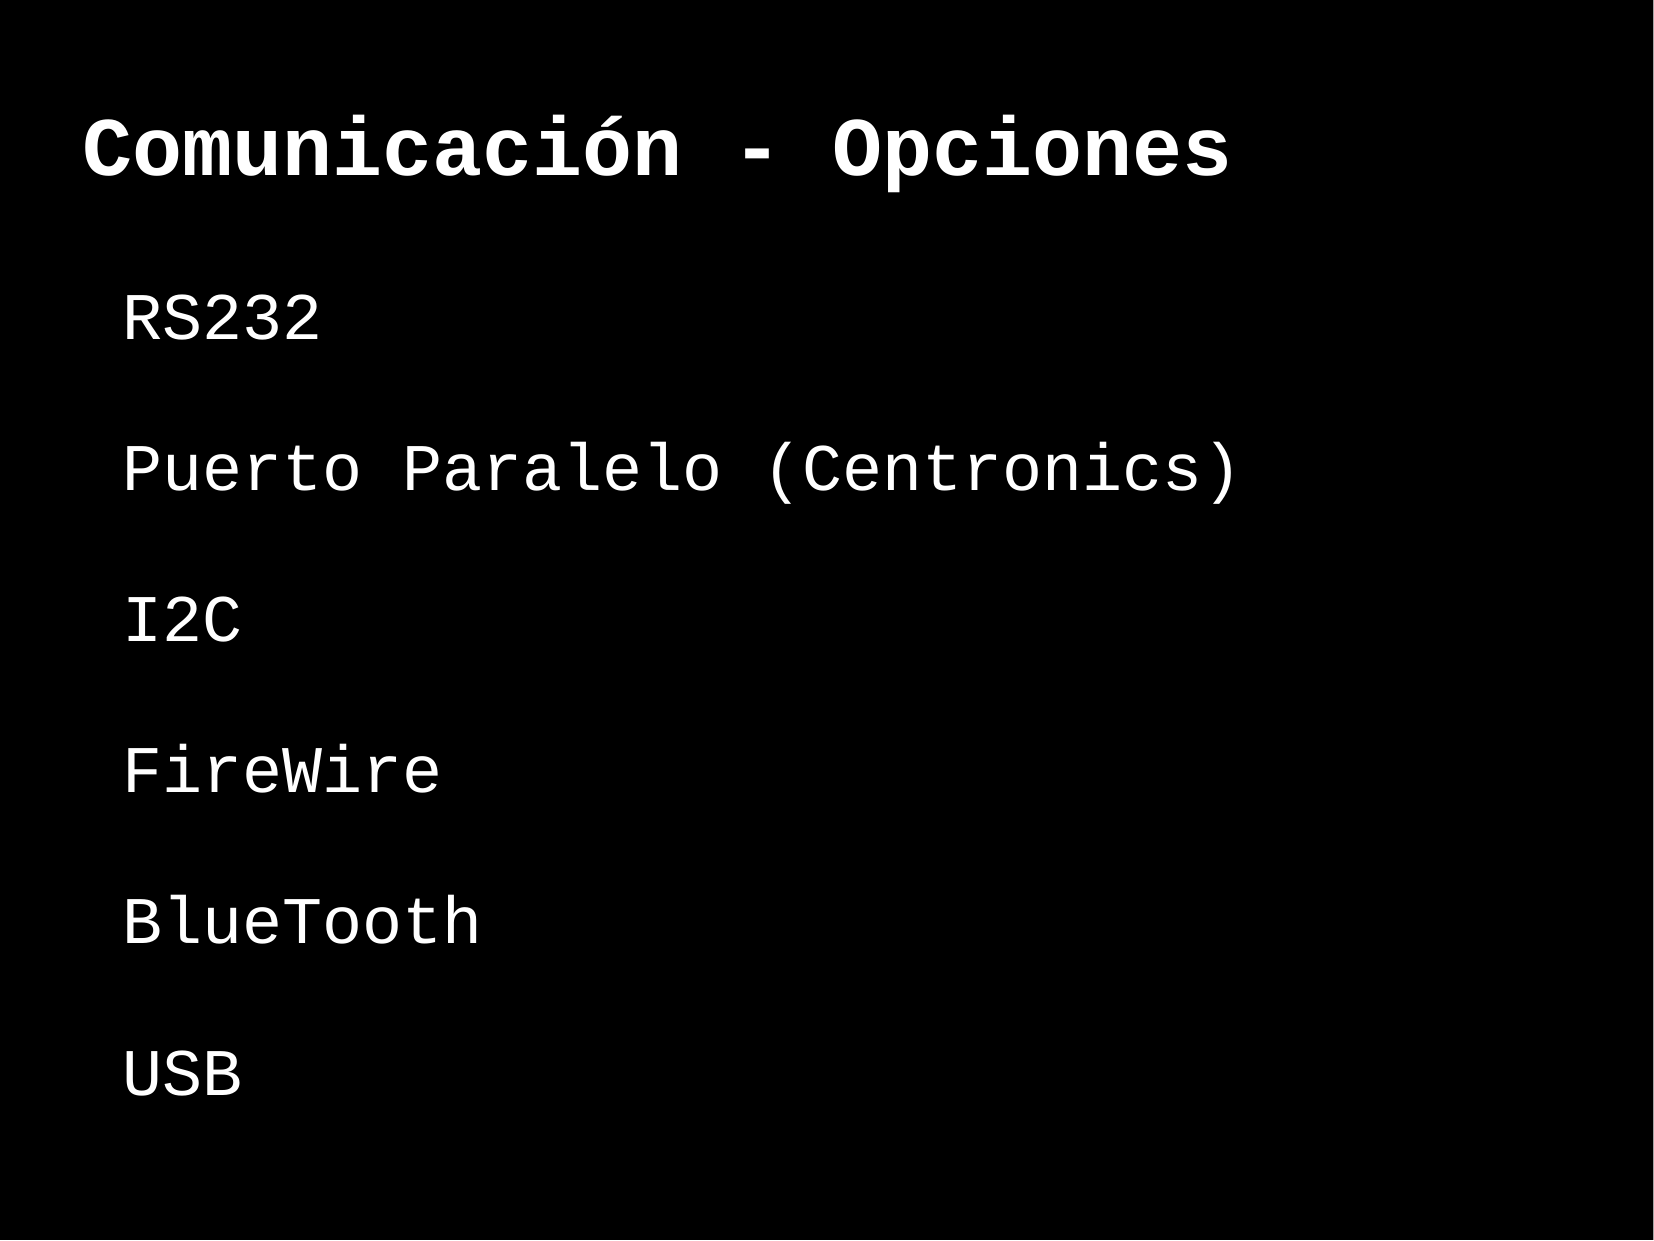

# Comunicación - Opciones
 RS232
 Puerto Paralelo (Centronics)
 I2C
 FireWire
 BlueTooth
 USB